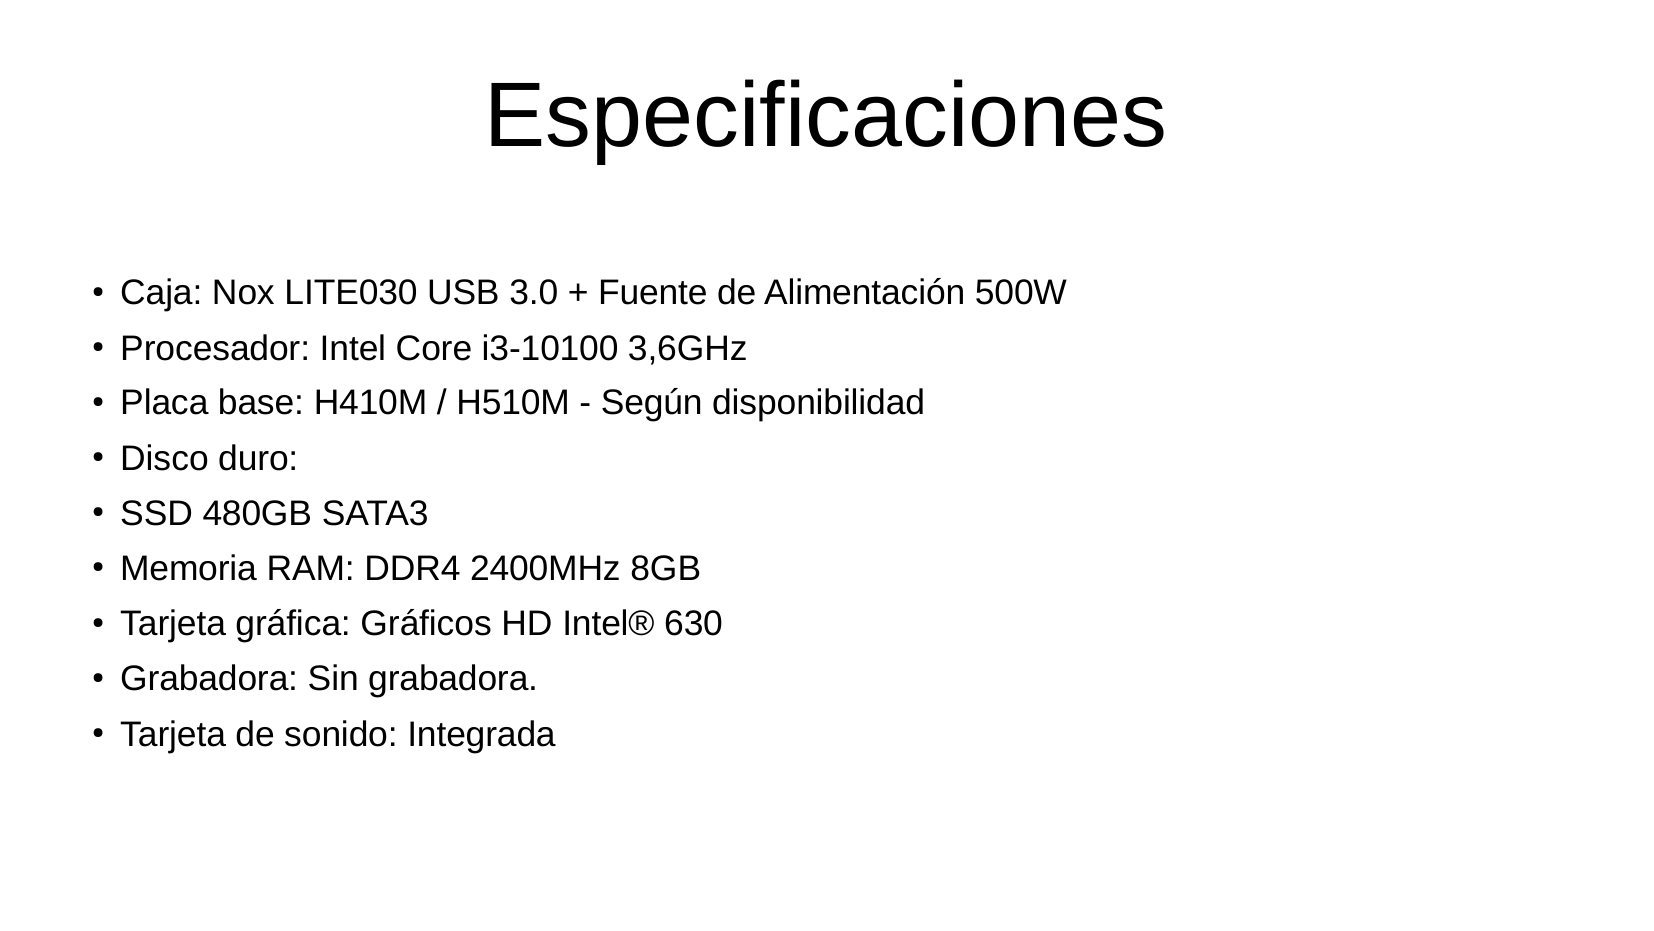

# Especificaciones
Caja: Nox LITE030 USB 3.0 + Fuente de Alimentación 500W
Procesador: Intel Core i3-10100 3,6GHz
Placa base: H410M / H510M - Según disponibilidad
Disco duro:
SSD 480GB SATA3
Memoria RAM: DDR4 2400MHz 8GB
Tarjeta gráfica: Gráficos HD Intel® 630
Grabadora: Sin grabadora.
Tarjeta de sonido: Integrada